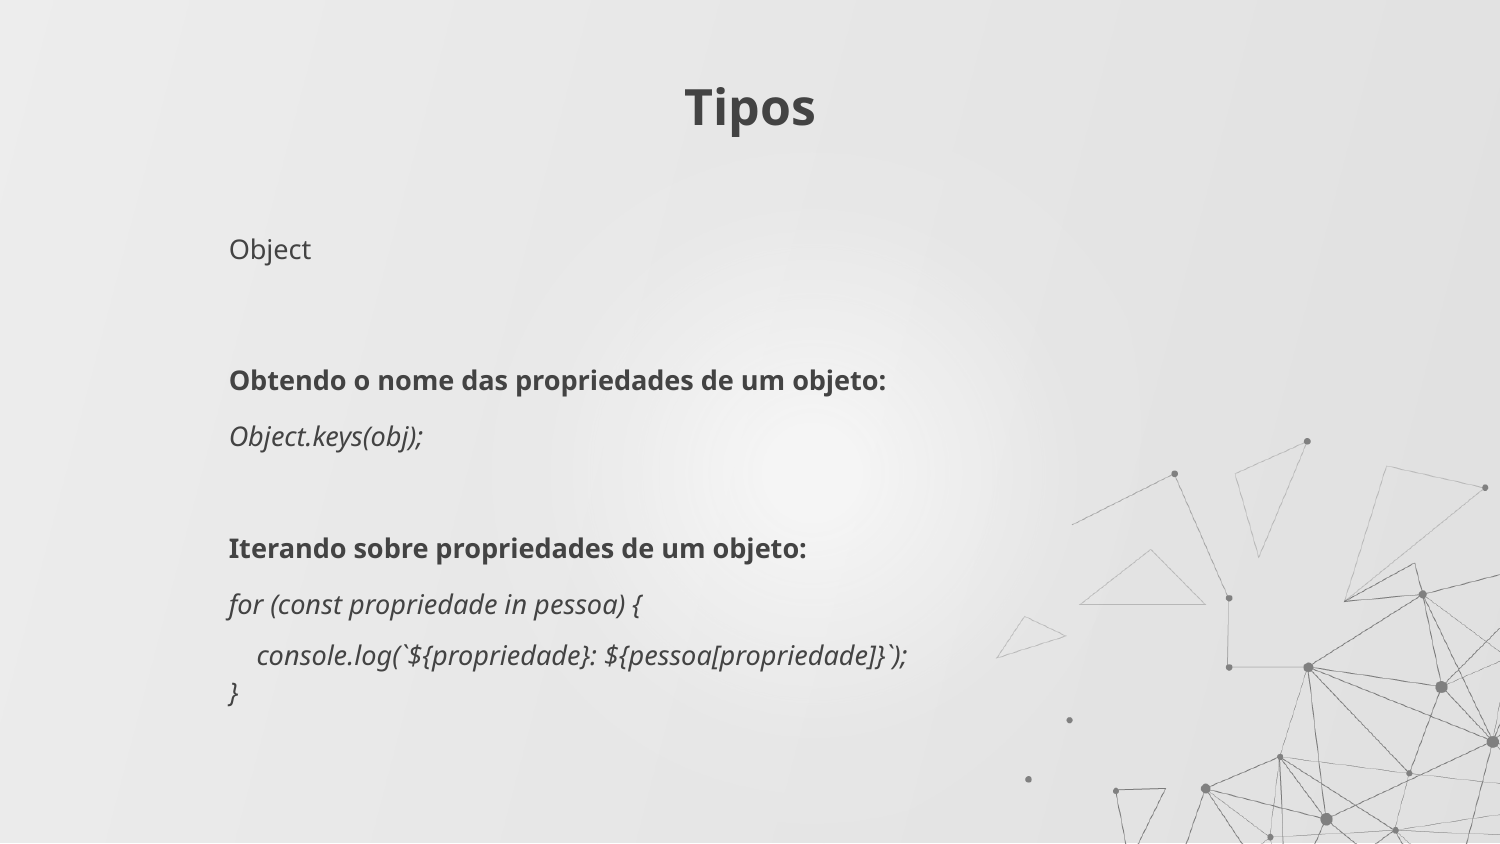

Tipos
# Object
Obtendo o nome das propriedades de um objeto:
Object.keys(obj);
Iterando sobre propriedades de um objeto:
for (const propriedade in pessoa) {
 console.log(`${propriedade}: ${pessoa[propriedade]}`);
}